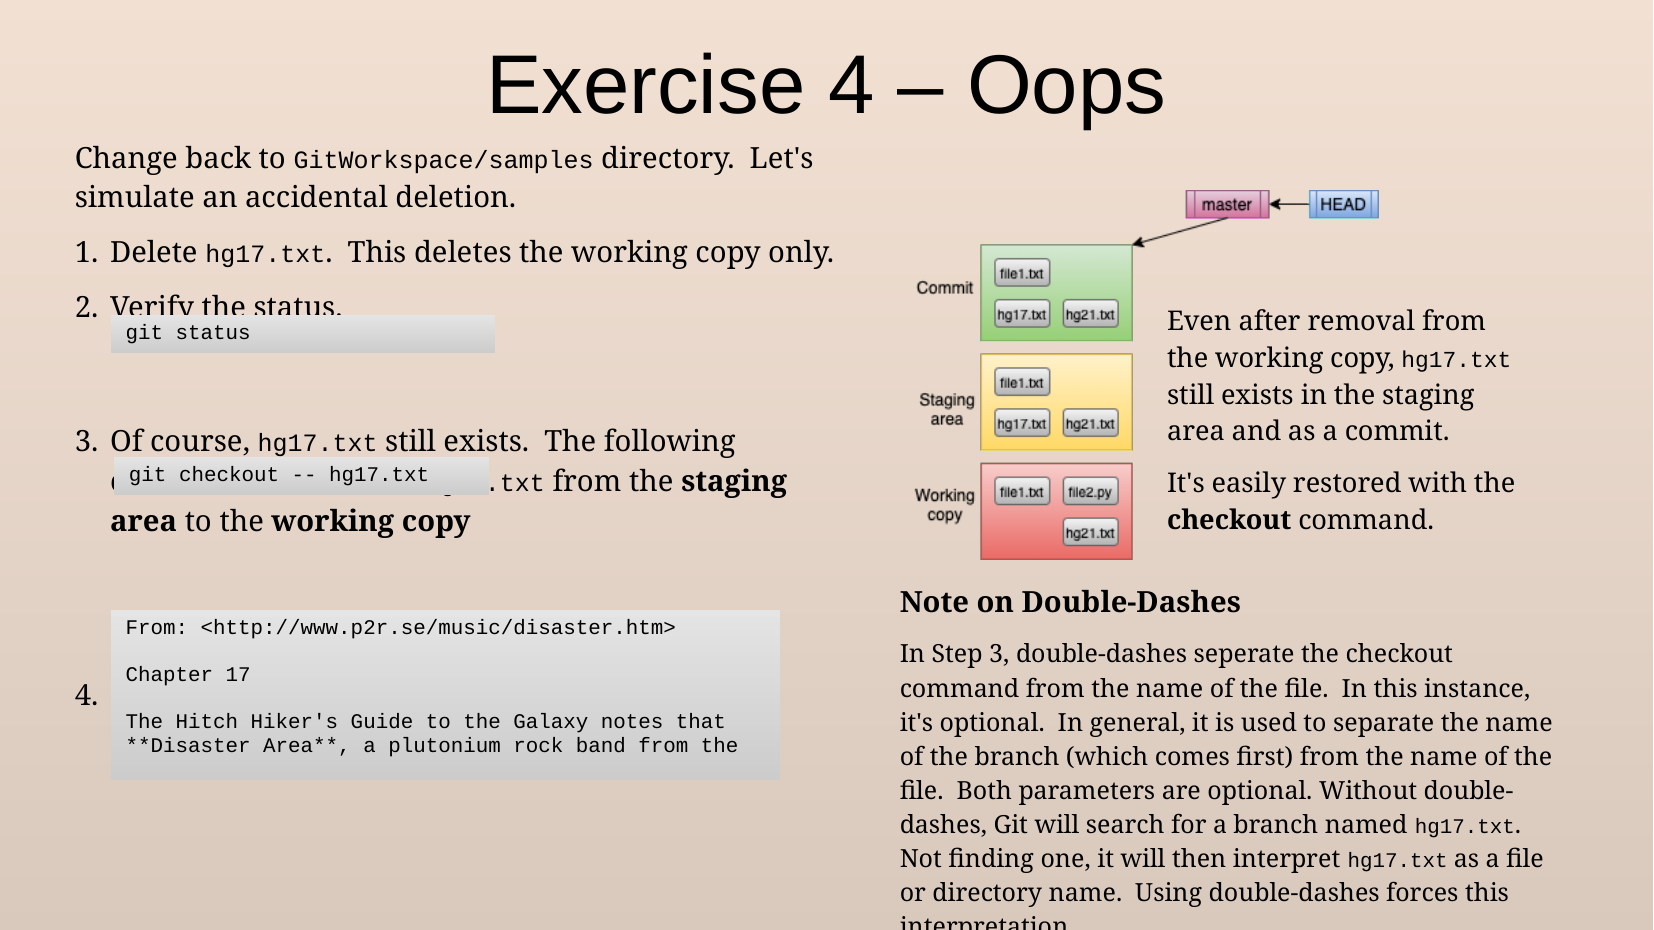

# Exercise 4 – Oops
Change back to GitWorkspace/samples directory. Let's simulate an accidental deletion.
Delete hg17.txt. This deletes the working copy only.
Verify the status.
Of course, hg17.txt still exists. The following command will restore hg17.txt from the staging area to the working copy
and verify the status.
Open hg17.txt inside a text editor.
Delete the first two lines so that the first line is "Chapter 17". Then change "Hitch Hiker's" to "Hitchhiker's". Save the file and close the editor.
Even after removal from the working copy, hg17.txt still exists in the staging area and as a commit.
It's easily restored with the checkout command.
git status
git checkout -- hg17.txt
Note on Double-Dashes
In Step 3, double-dashes seperate the checkout command from the name of the file. In this instance, it's optional. In general, it is used to separate the name of the branch (which comes first) from the name of the file. Both parameters are optional. Without double-dashes, Git will search for a branch named hg17.txt. Not finding one, it will then interpret hg17.txt as a file or directory name. Using double-dashes forces this interpretation.
Double-dashes are required when a branch namd conflicts with a directory or file name.
From: <http://www.p2r.se/music/disaster.htm>
Chapter 17
The Hitch Hiker's Guide to the Galaxy notes that
**Disaster Area**, a plutonium rock band from the